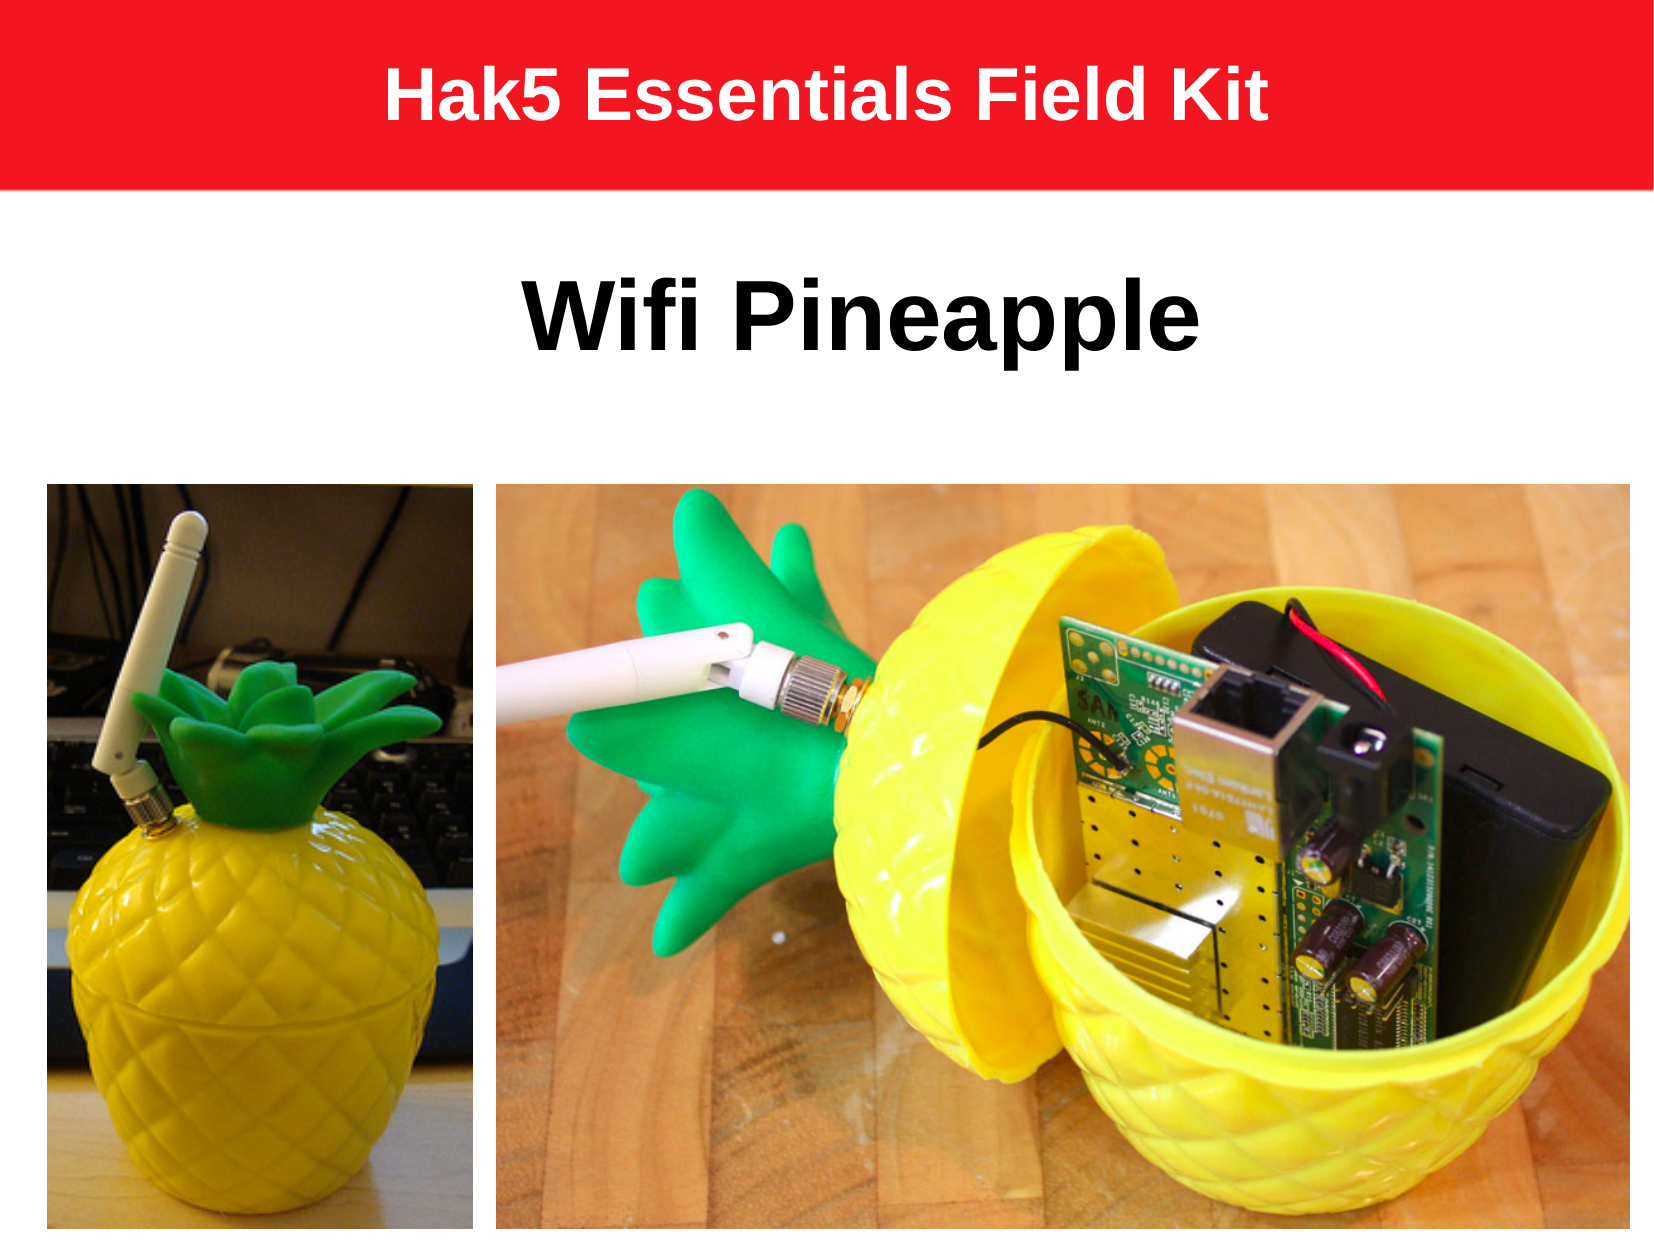

# Hak5 Essentials Field Kit
Wifi Pineapple